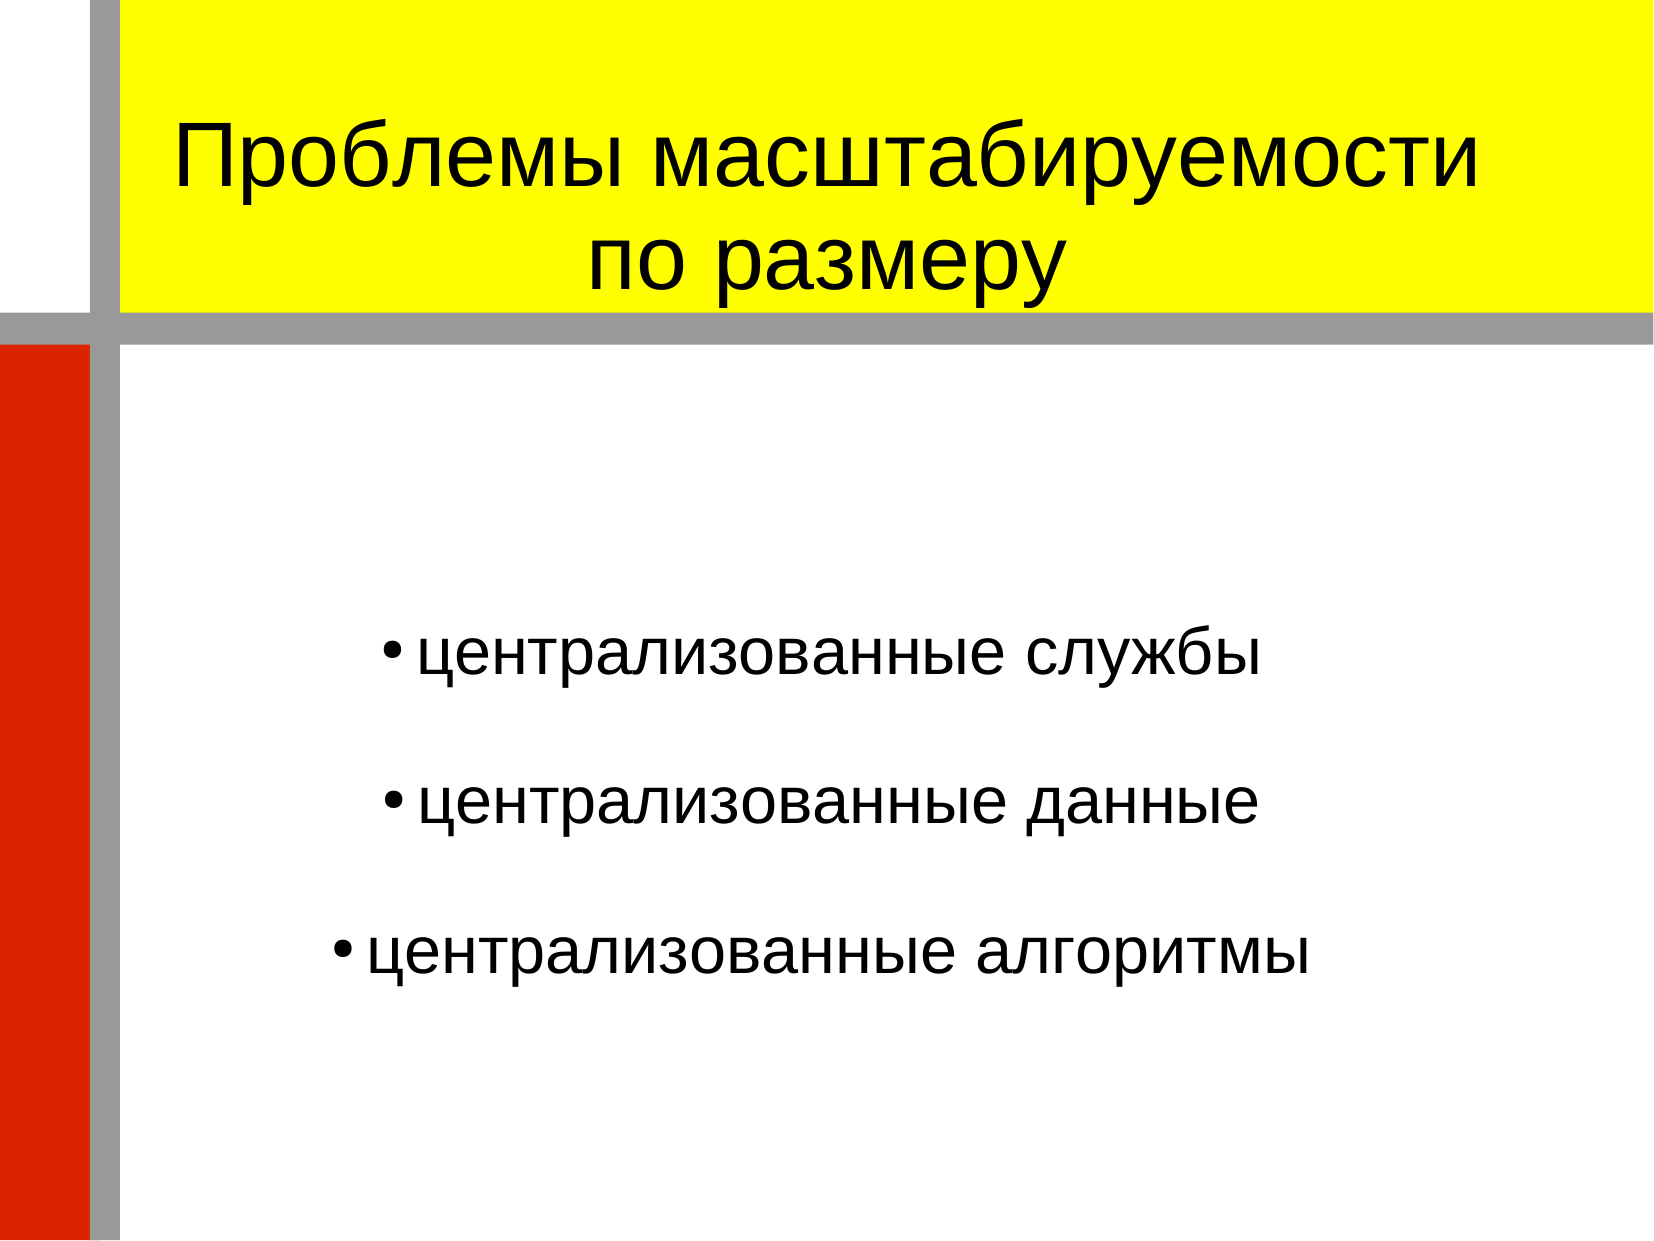

# Проблемы масштабируемости по размеру
централизованные службы
централизованные данные
централизованные алгоритмы